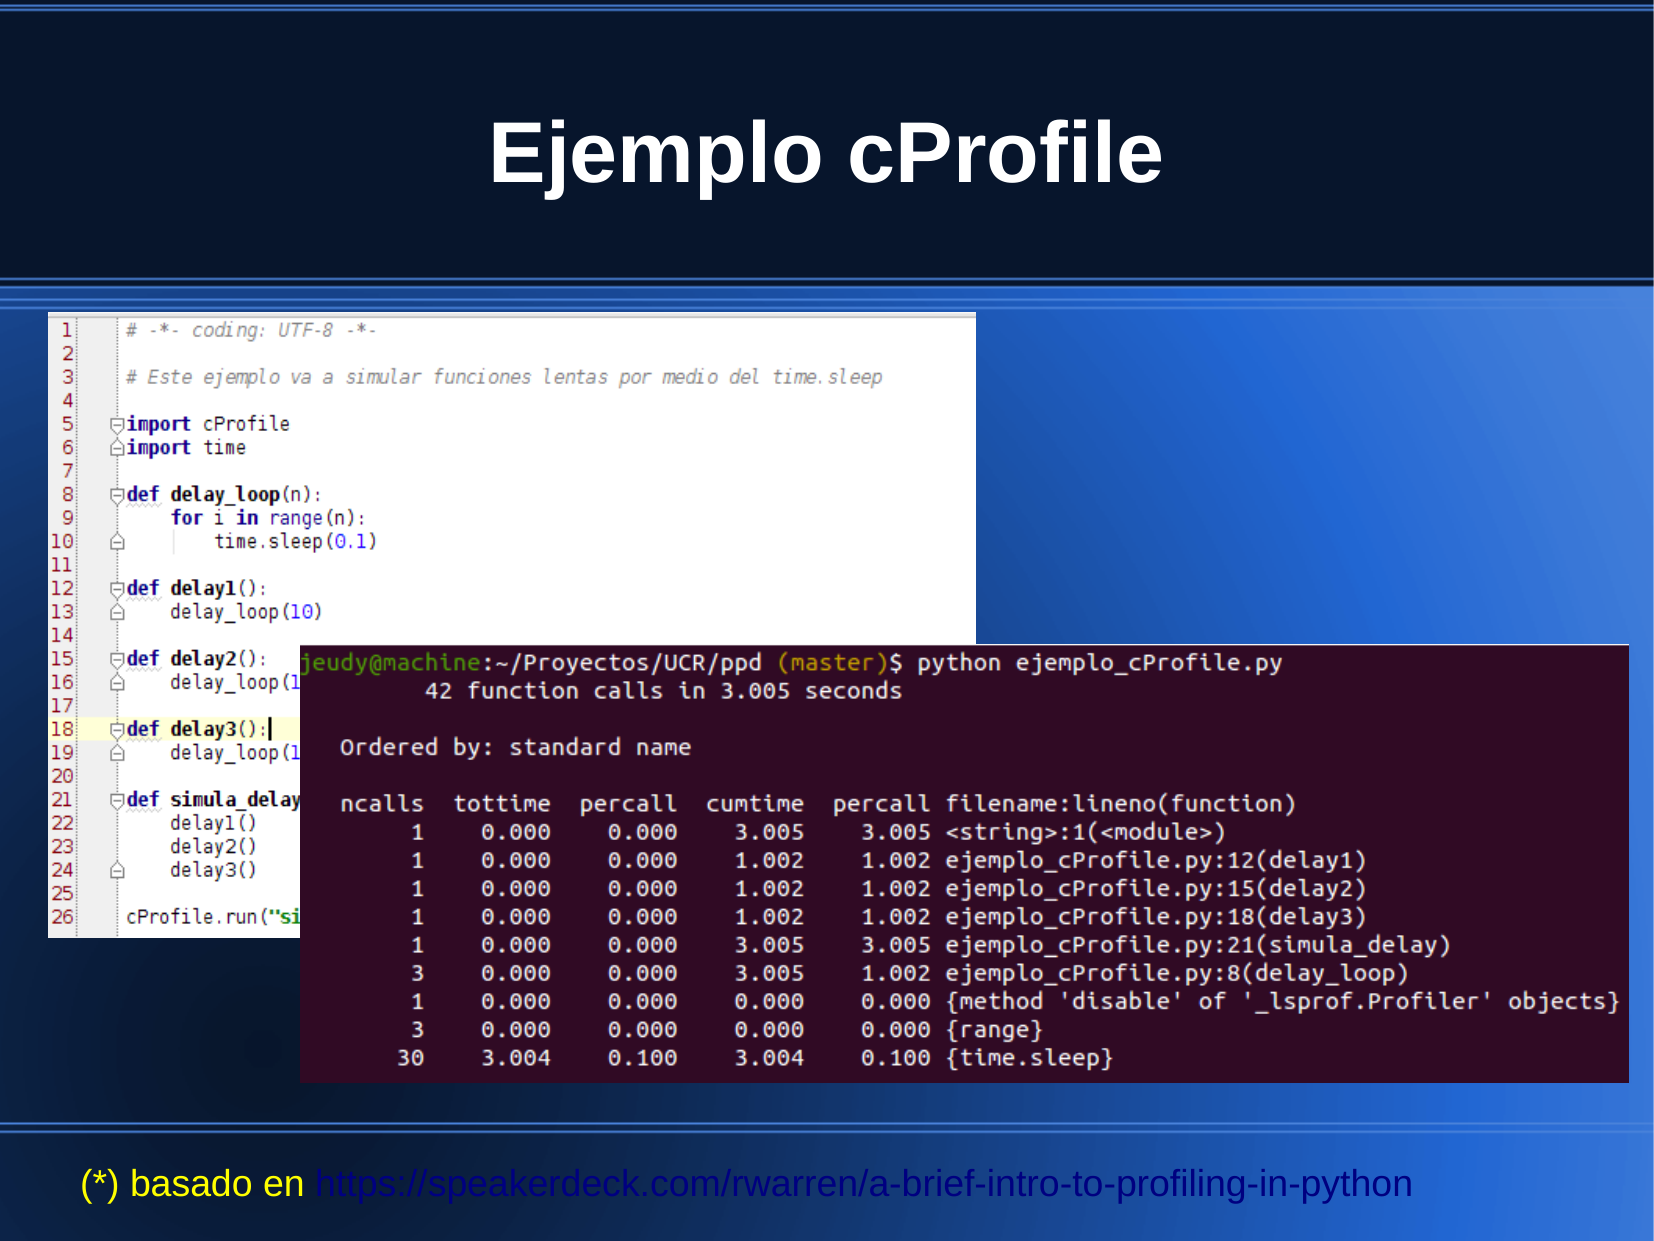

# Ejemplo cProfile
(*) basado en https://speakerdeck.com/rwarren/a-brief-intro-to-profiling-in-python